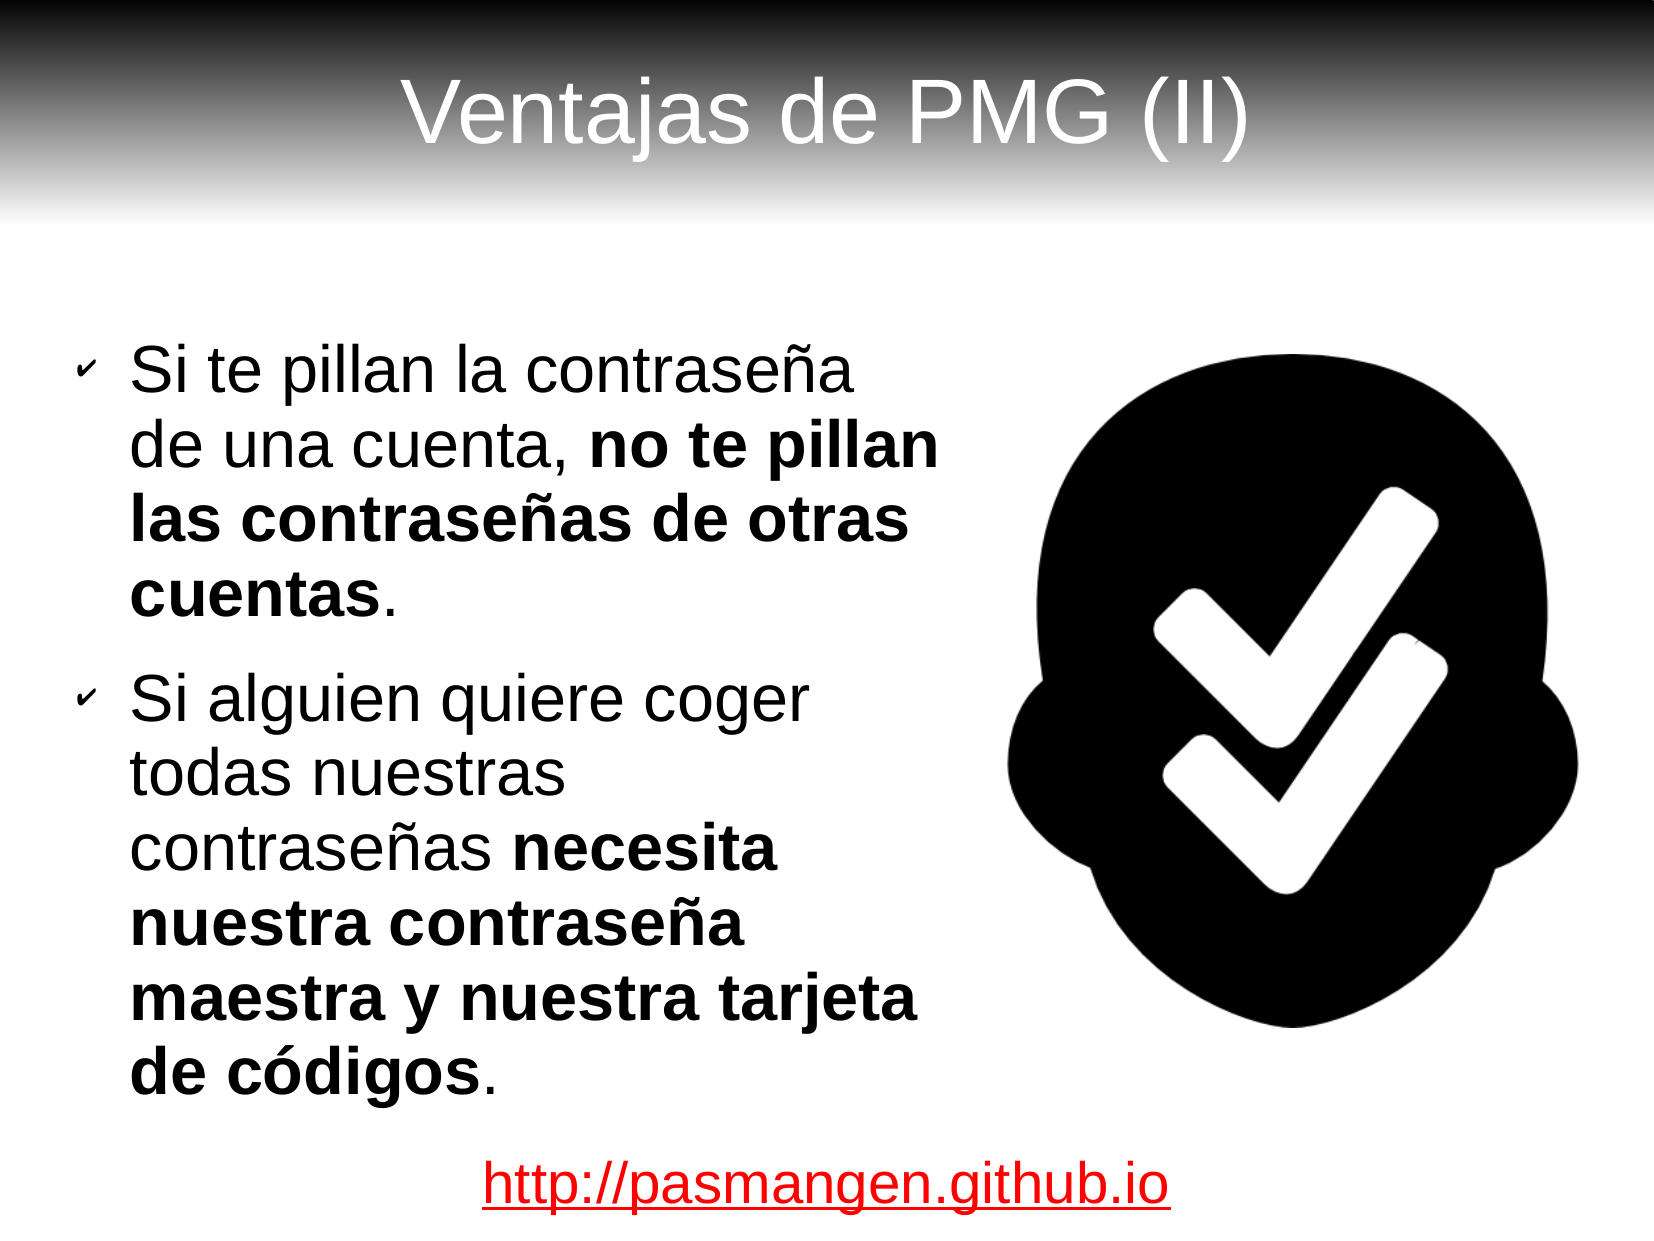

# Ventajas de PMG (II)
Si te pillan la contraseña de una cuenta, no te pillan las contraseñas de otras cuentas.
Si alguien quiere coger todas nuestras contraseñas necesita nuestra contraseña maestra y nuestra tarjeta de códigos.
http://pasmangen.github.io